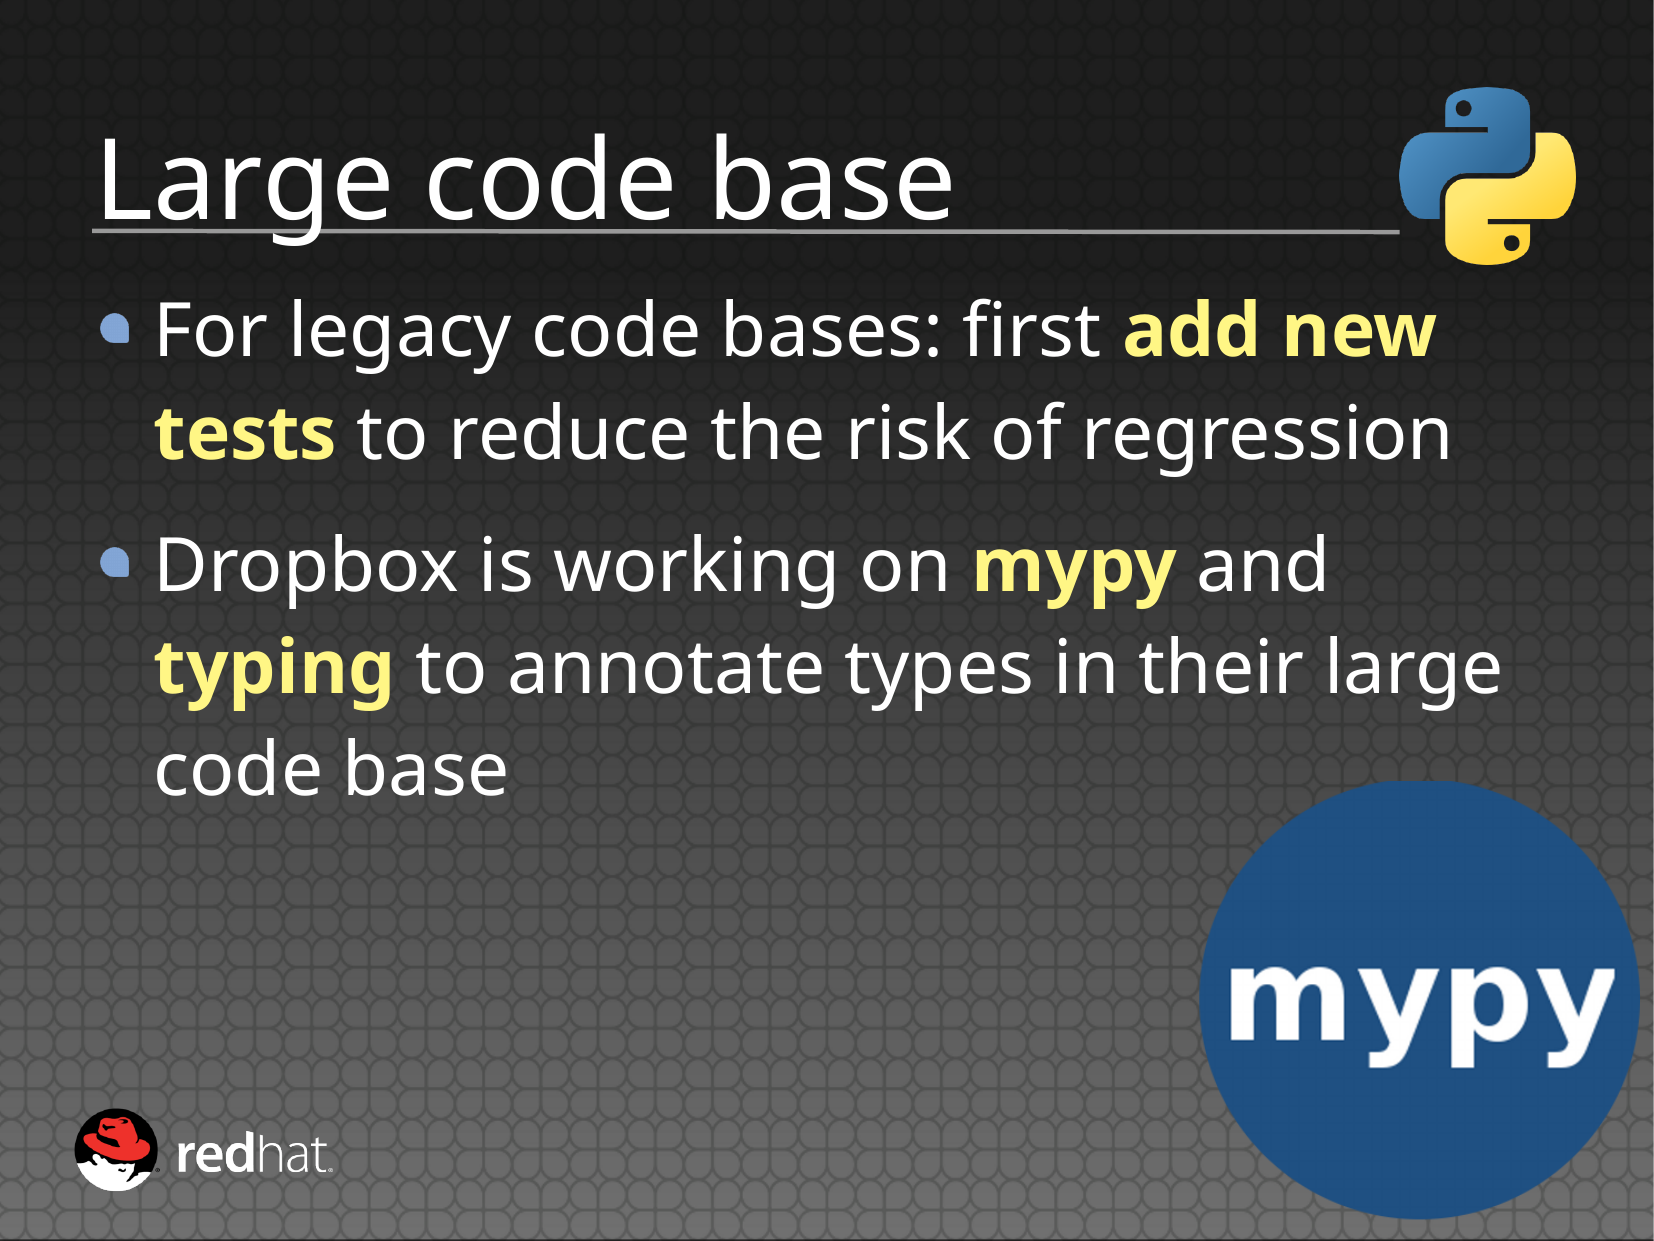

Large code base
# For legacy code bases: first add new tests to reduce the risk of regression
Dropbox is working on mypy and typing to annotate types in their large code base